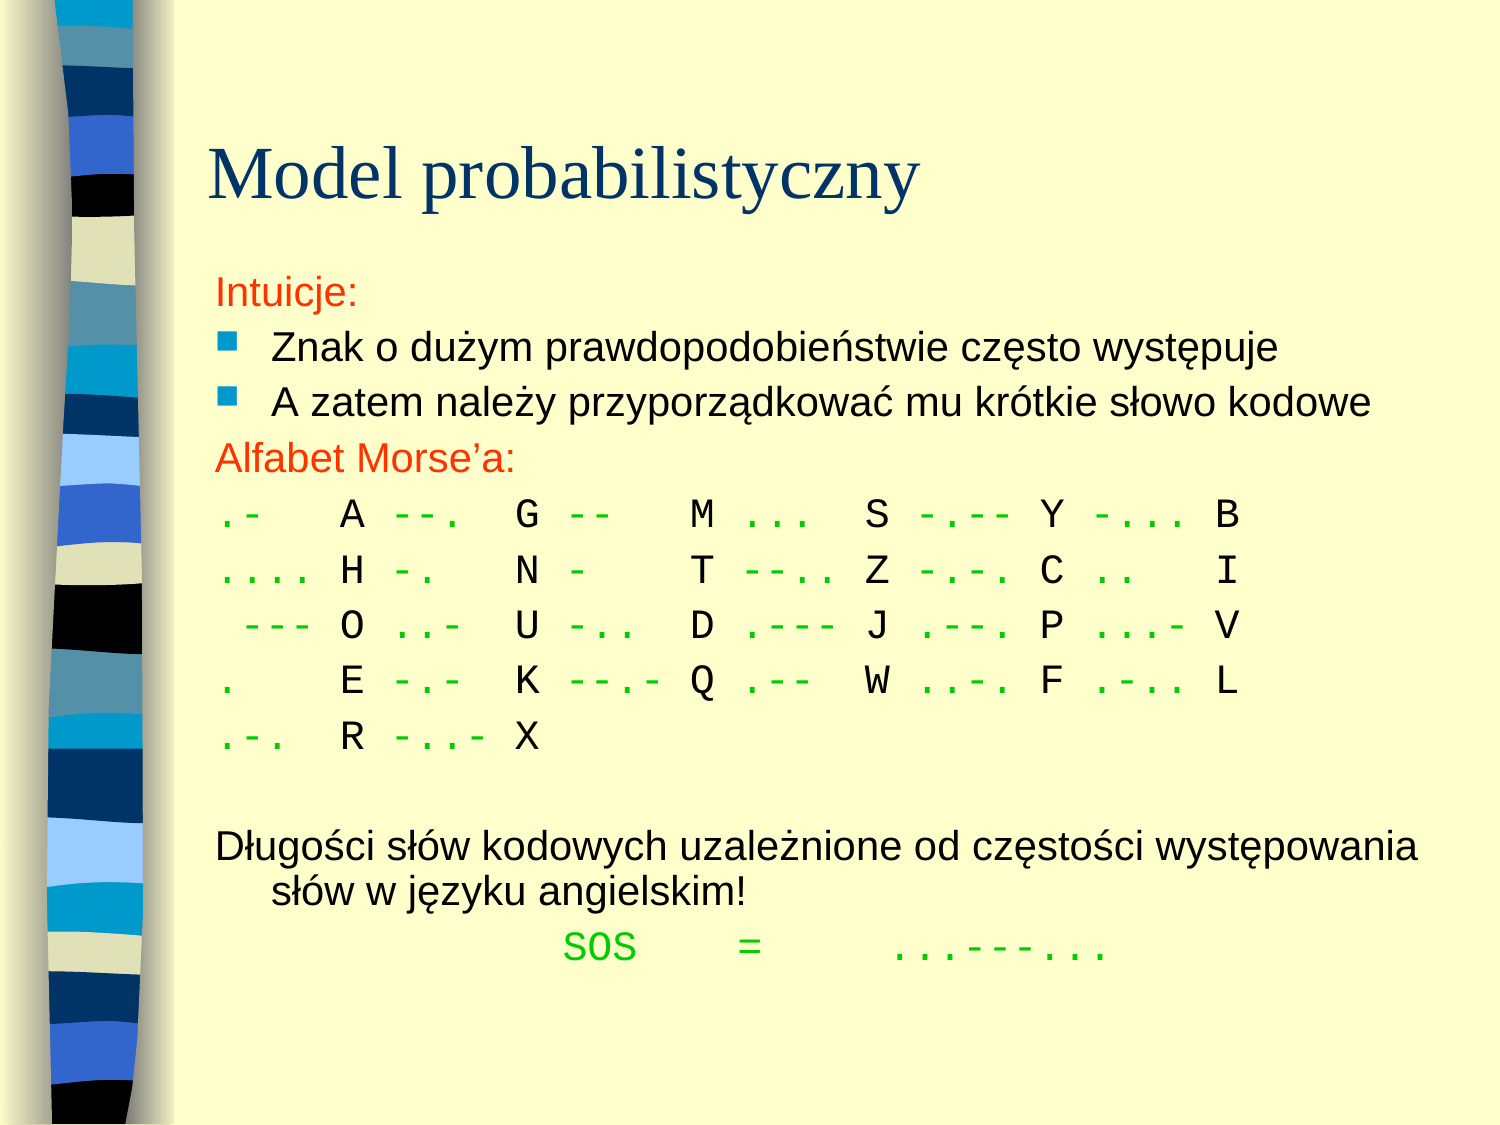

# Model probabilistyczny
Intuicje:
Znak o dużym prawdopodobieństwie często występuje
A zatem należy przyporządkować mu krótkie słowo kodowe
Alfabet Morse’a:
.- A --. G -- M ... S -.-- Y -... B
.... H -. N - T --.. Z -.-. C .. I
 --- O ..- U -.. D .--- J .--. P ...- V
. E -.- K --.- Q .-- W ..-. F .-.. L
.-. R -..- X
Długości słów kodowych uzależnione od częstości występowania słów w języku angielskim!
SOS = ...---...